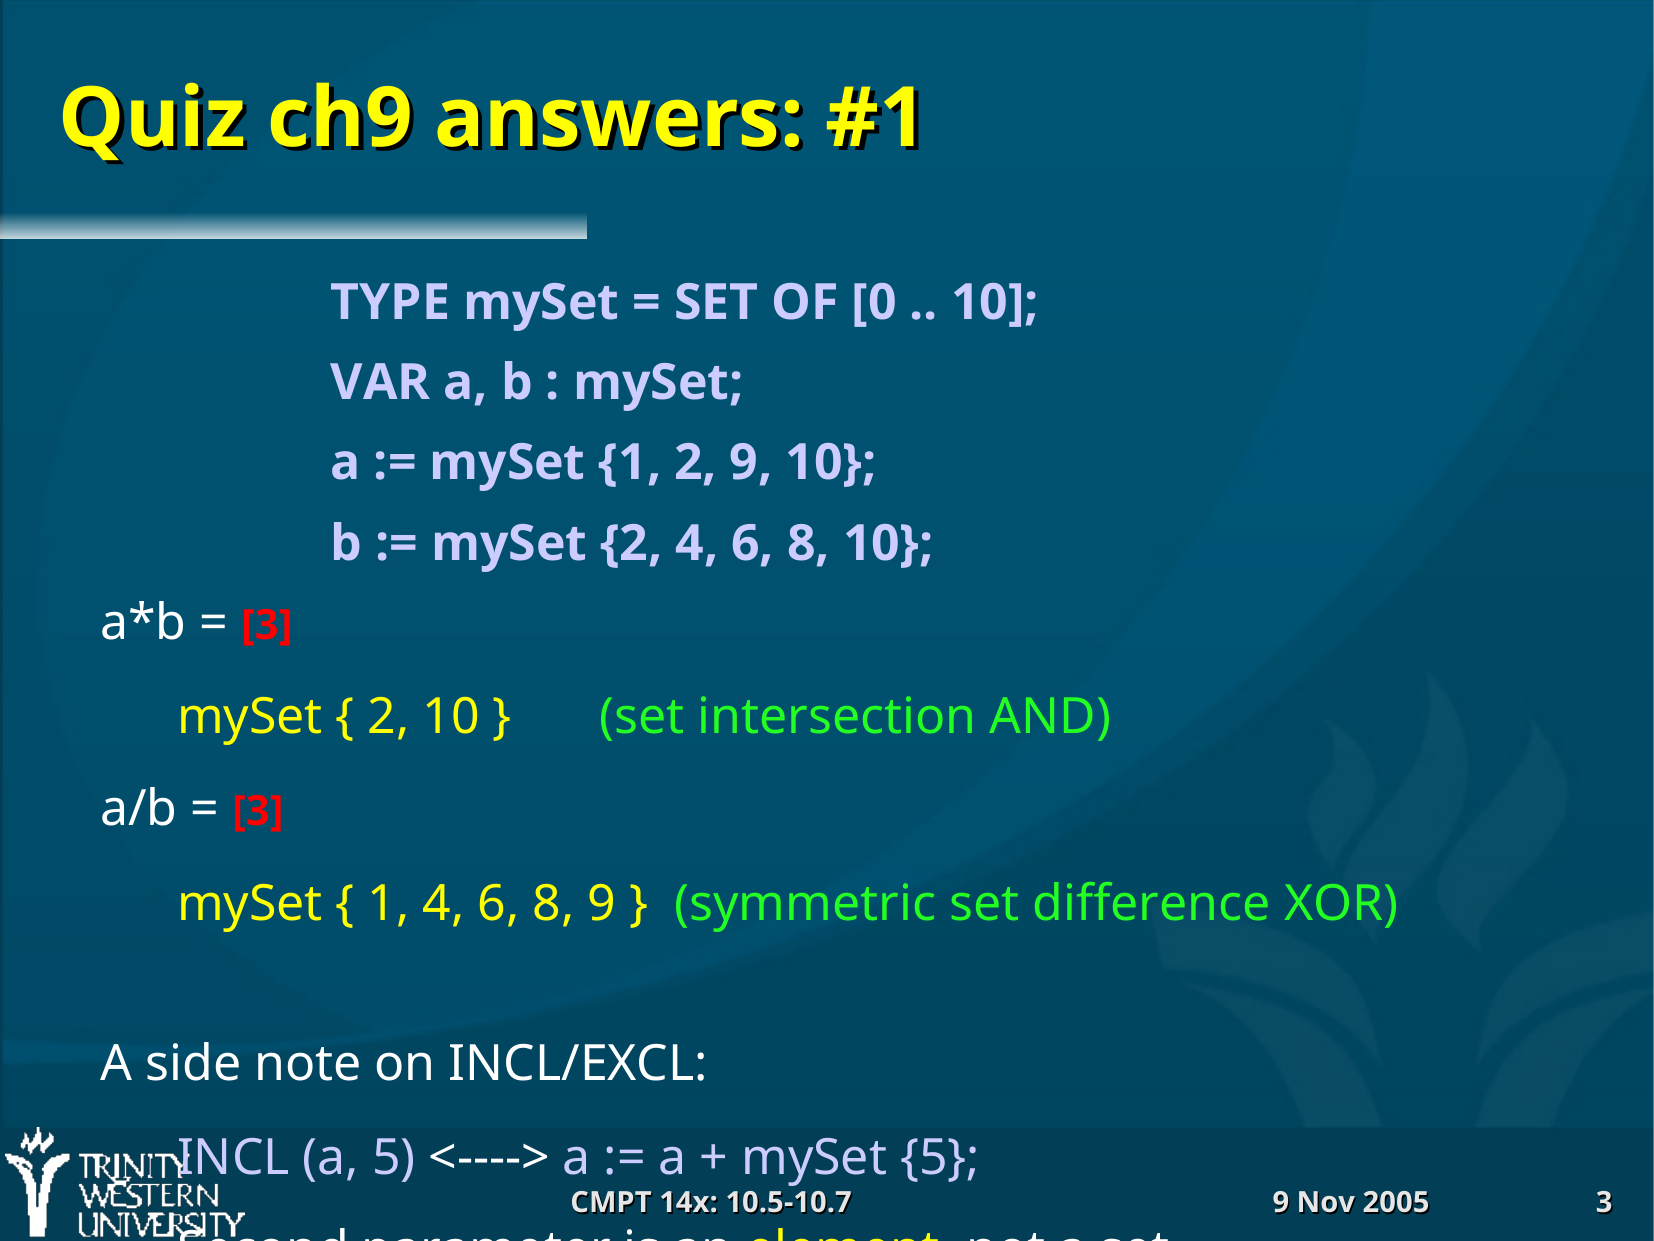

# Quiz ch9 answers: #1
TYPE mySet = SET OF [0 .. 10];
VAR a, b : mySet;
a := mySet {1, 2, 9, 10};
b := mySet {2, 4, 6, 8, 10};
a*b = [3]
mySet { 2, 10 }		(set intersection AND)
a/b = [3]
mySet { 1, 4, 6, 8, 9 }	(symmetric set difference XOR)
A side note on INCL/EXCL:
INCL (a, 5) <----> a := a + mySet {5};
Second parameter is an element, not a set
CMPT 14x: 10.5-10.7
9 Nov 2005
3